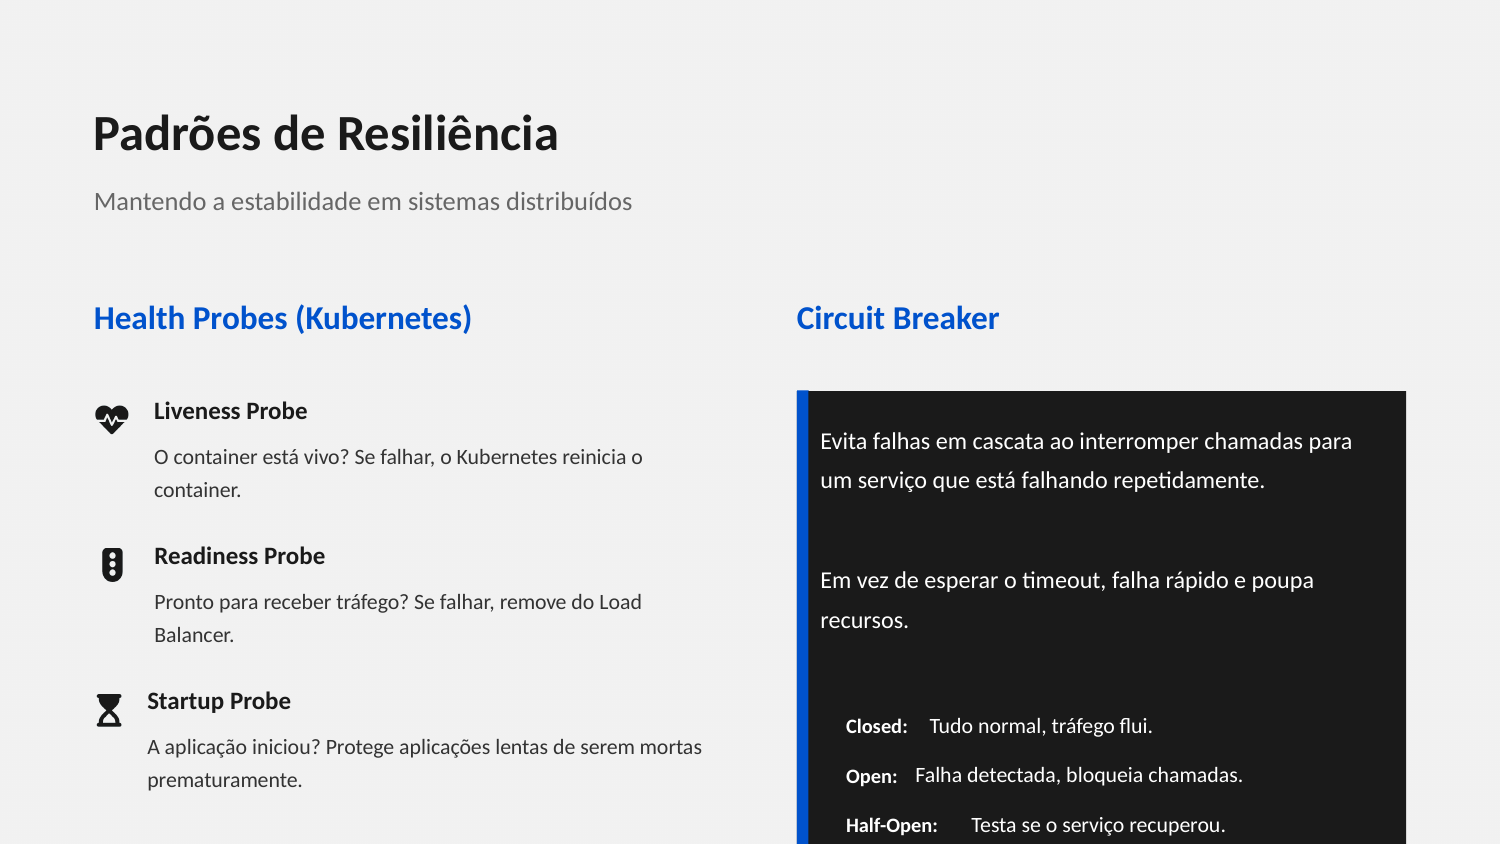

Padrões de Resiliência
Mantendo a estabilidade em sistemas distribuídos
Health Probes (Kubernetes)
Circuit Breaker
Liveness Probe
Evita falhas em cascata ao interromper chamadas para um serviço que está falhando repetidamente.
O container está vivo? Se falhar, o Kubernetes reinicia o container.
Readiness Probe
Em vez de esperar o timeout, falha rápido e poupa recursos.
Pronto para receber tráfego? Se falhar, remove do Load Balancer.
Startup Probe
Closed:
Tudo normal, tráfego flui.
A aplicação iniciou? Protege aplicações lentas de serem mortas prematuramente.
Open:
Falha detectada, bloqueia chamadas.
Half-Open:
Testa se o serviço recuperou.